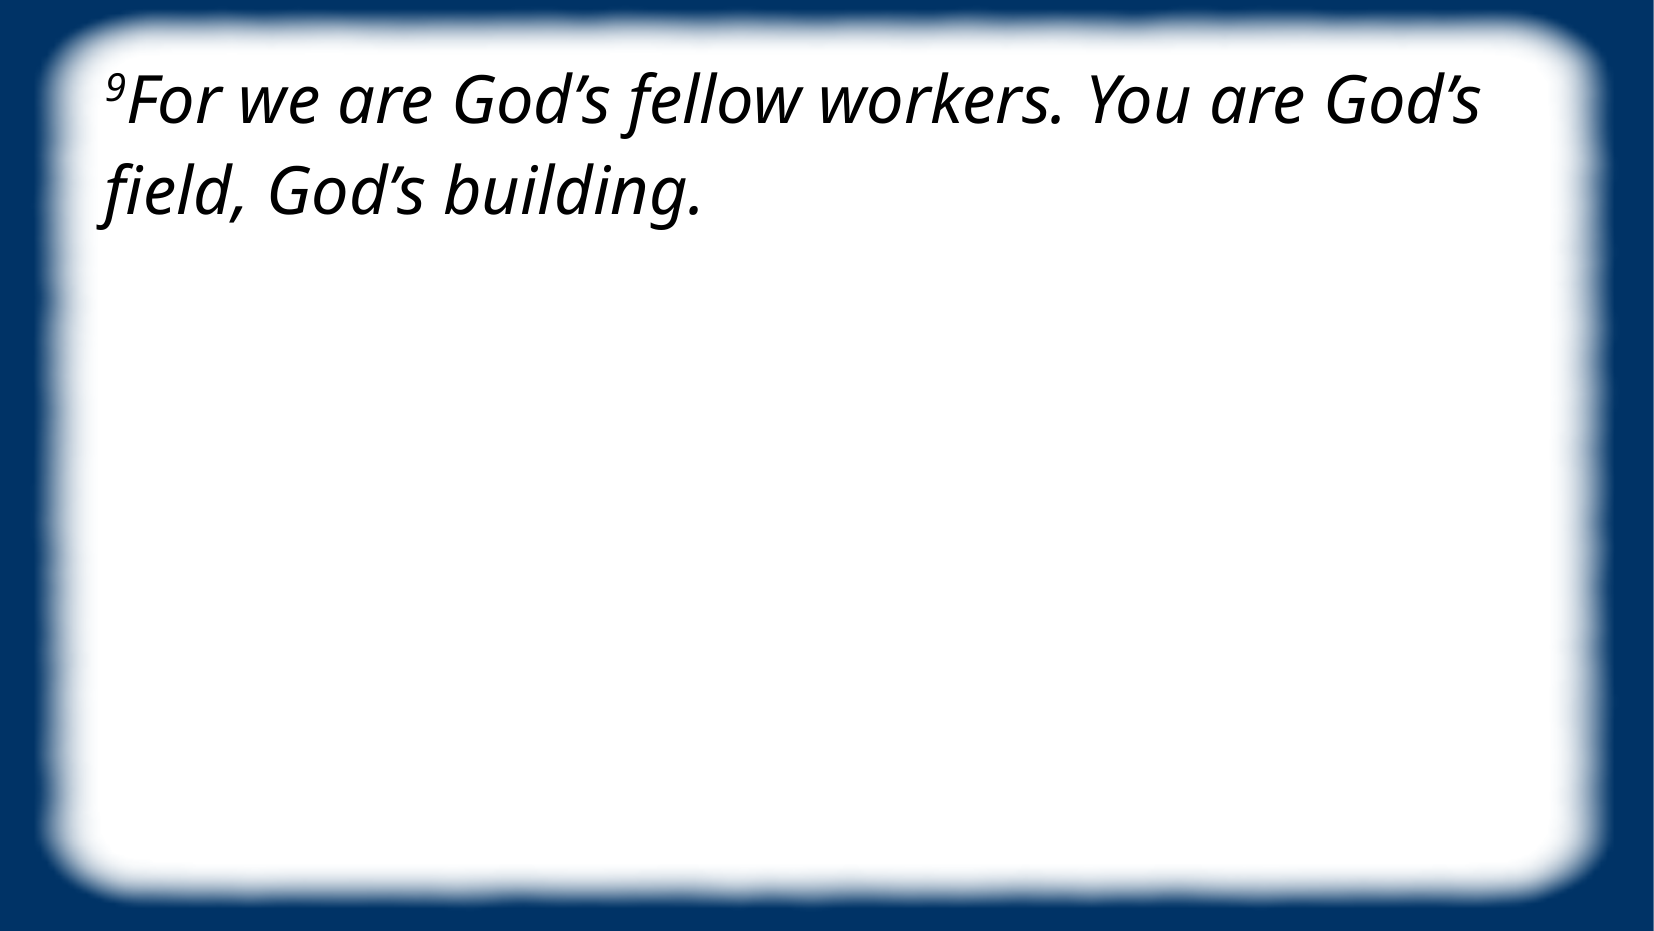

9For we are God’s fellow workers. You are God’s field, God’s building.